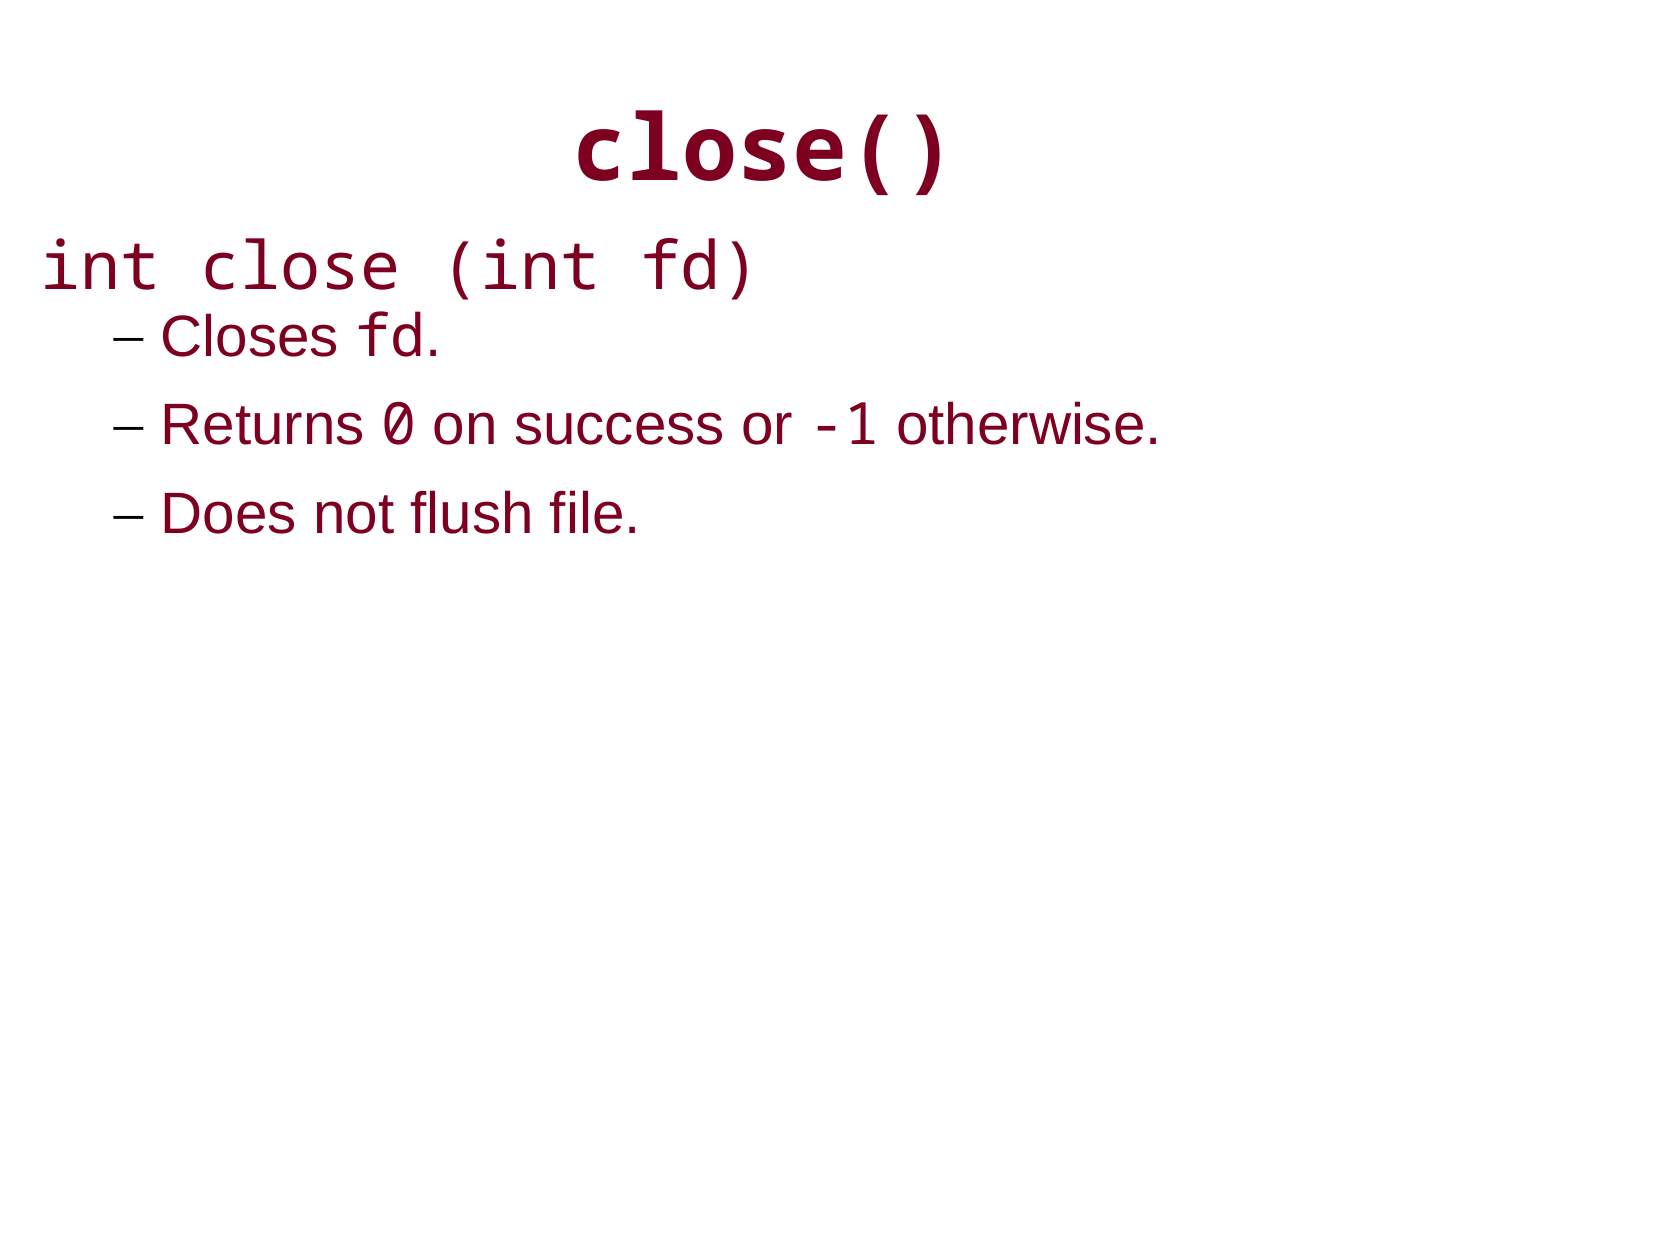

# close()
int close (int fd)
Closes fd.
Returns 0 on success or -1 otherwise.
Does not flush file.